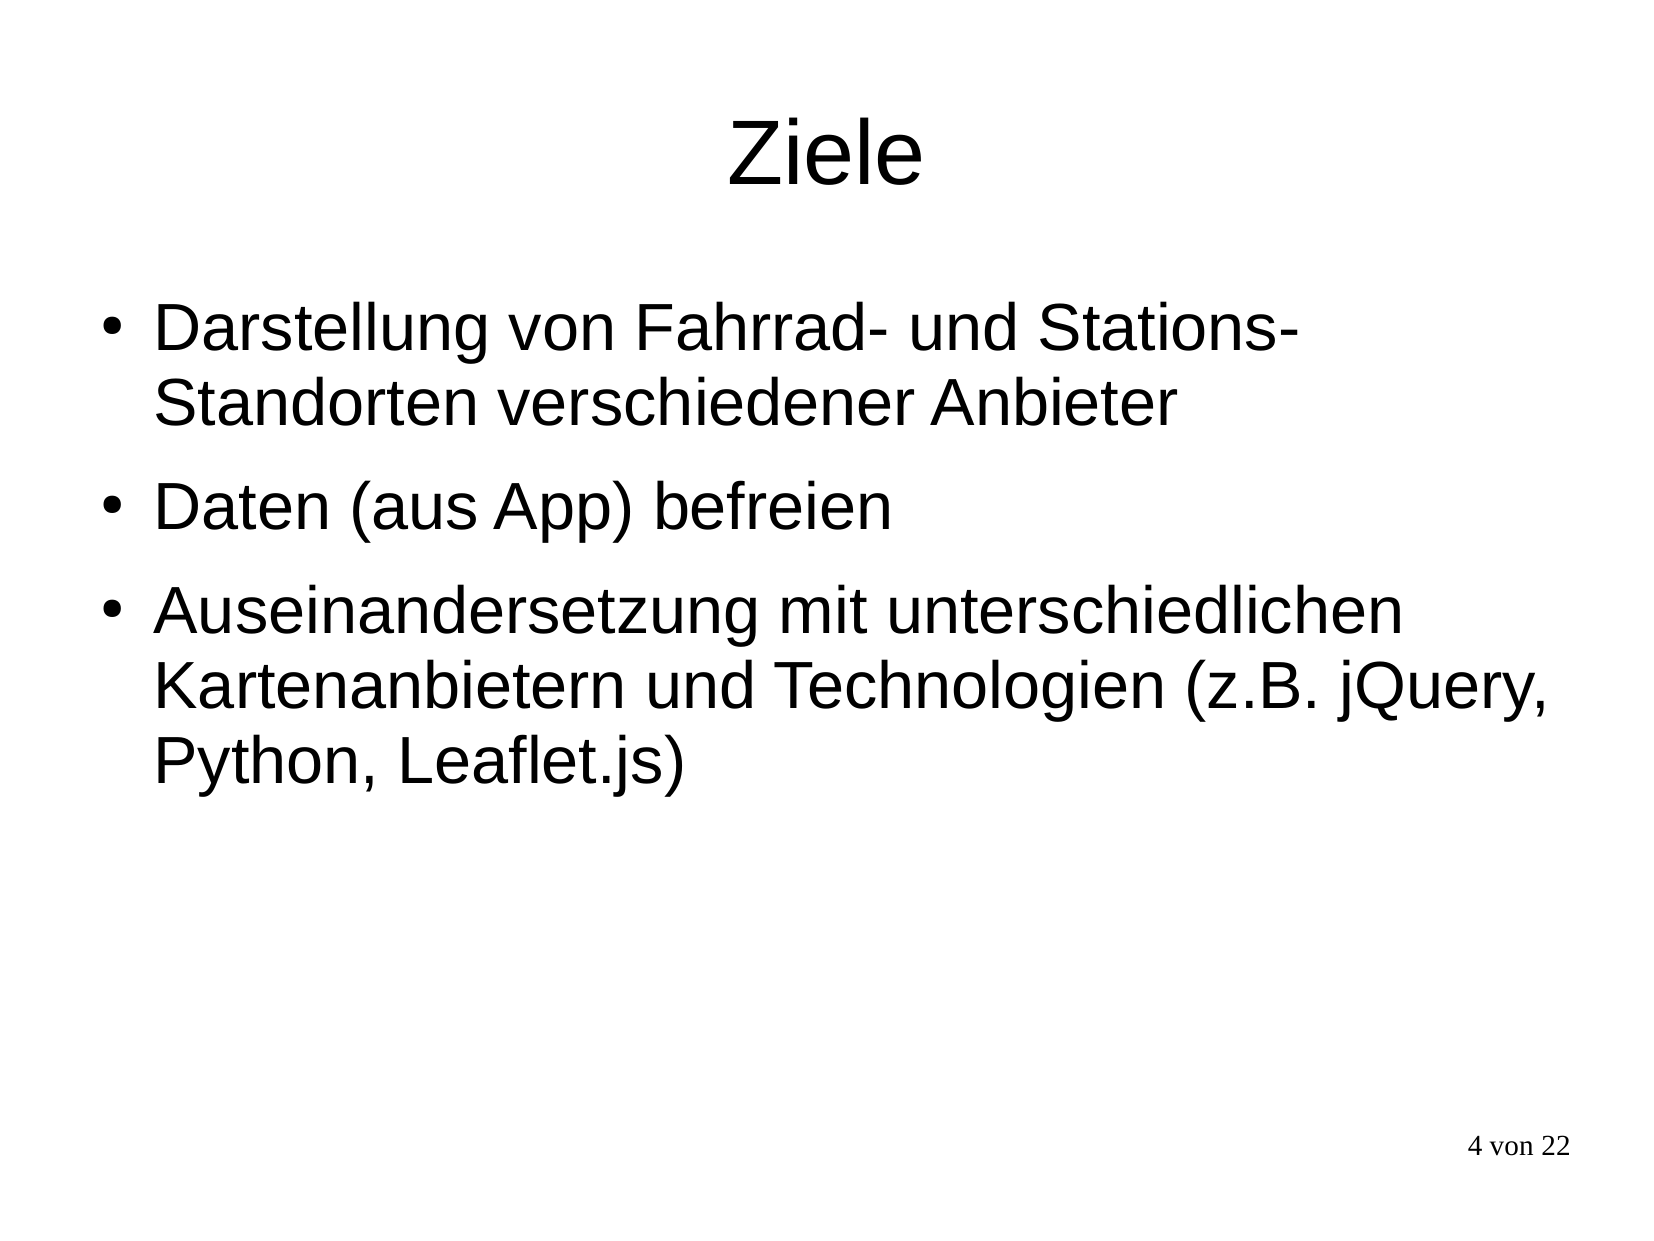

# Ziele
Darstellung von Fahrrad- und Stations-Standorten verschiedener Anbieter
Daten (aus App) befreien
Auseinandersetzung mit unterschiedlichen Kartenanbietern und Technologien (z.B. jQuery, Python, Leaflet.js)
4